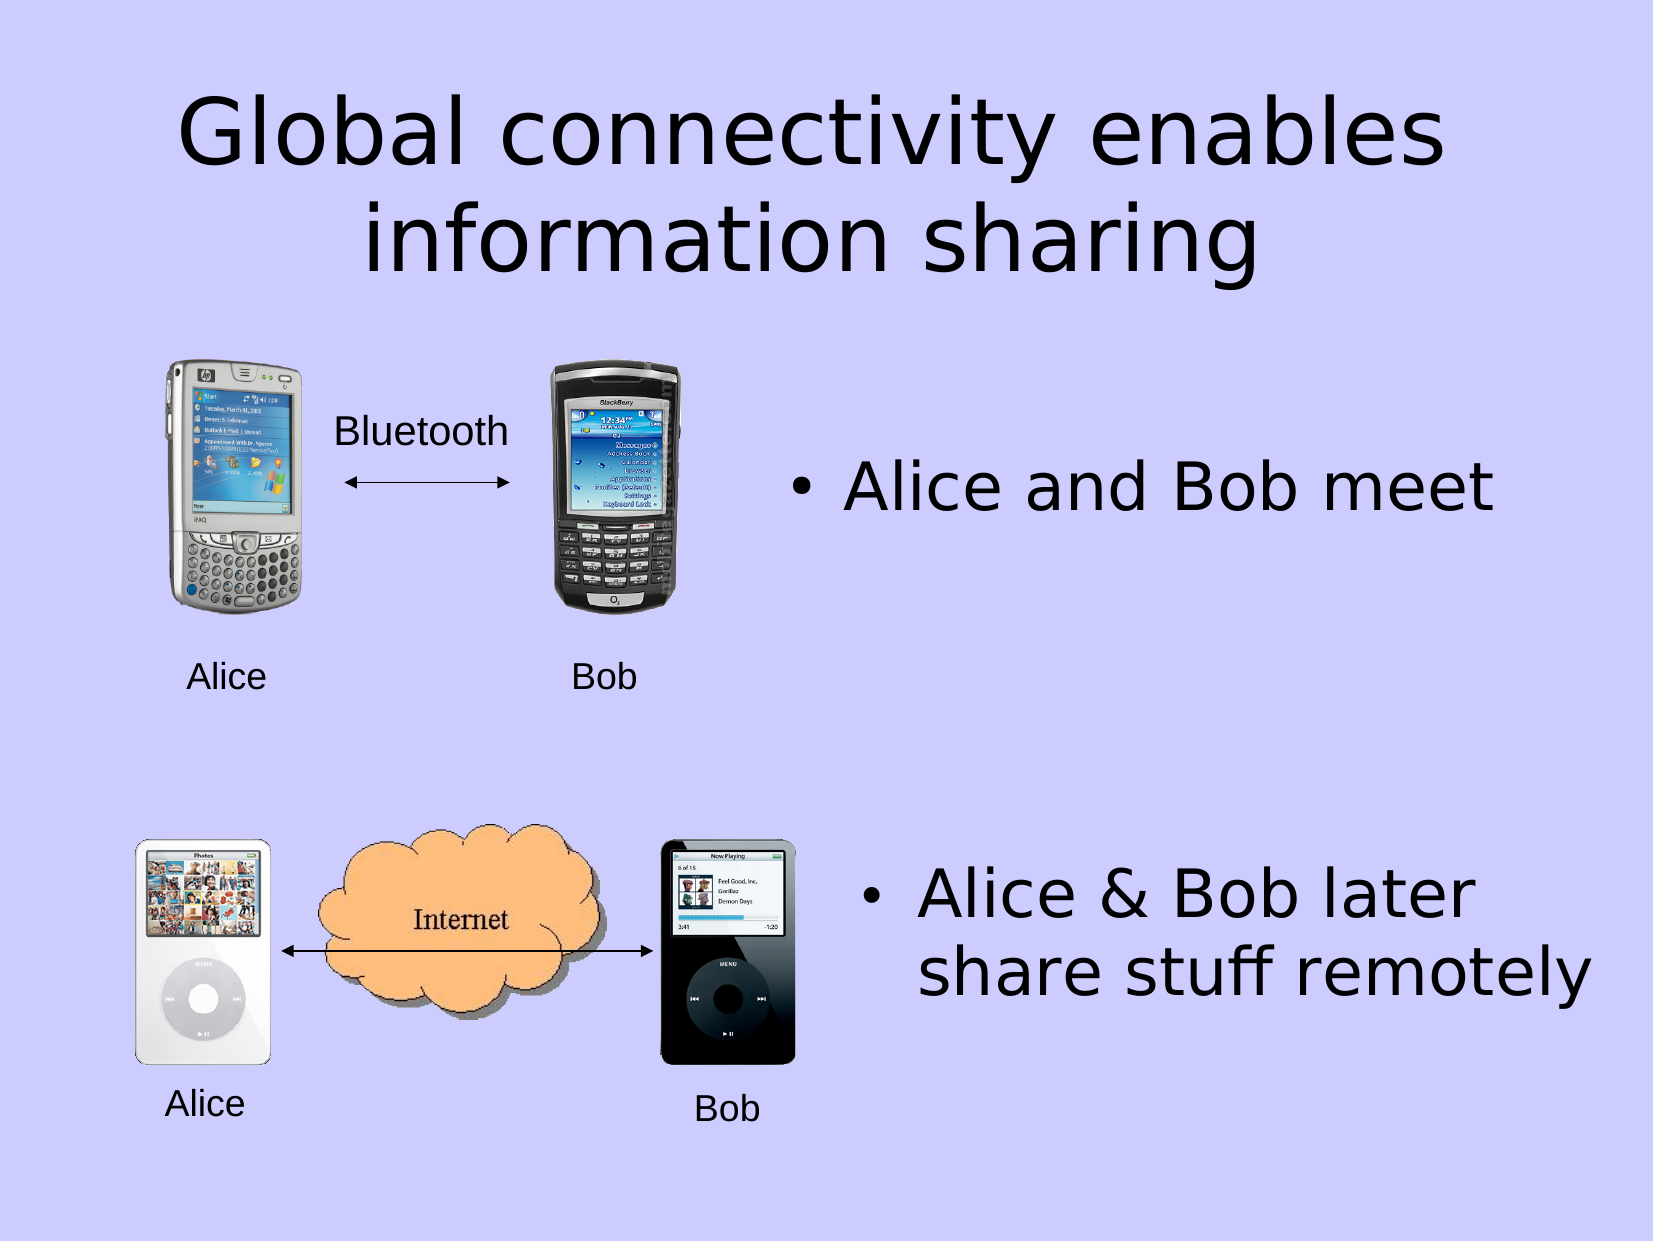

# Global connectivity enables information sharing
Bluetooth
Alice and Bob meet
Alice
Bob
Alice & Bob later
share stuff remotely
Alice
Bob